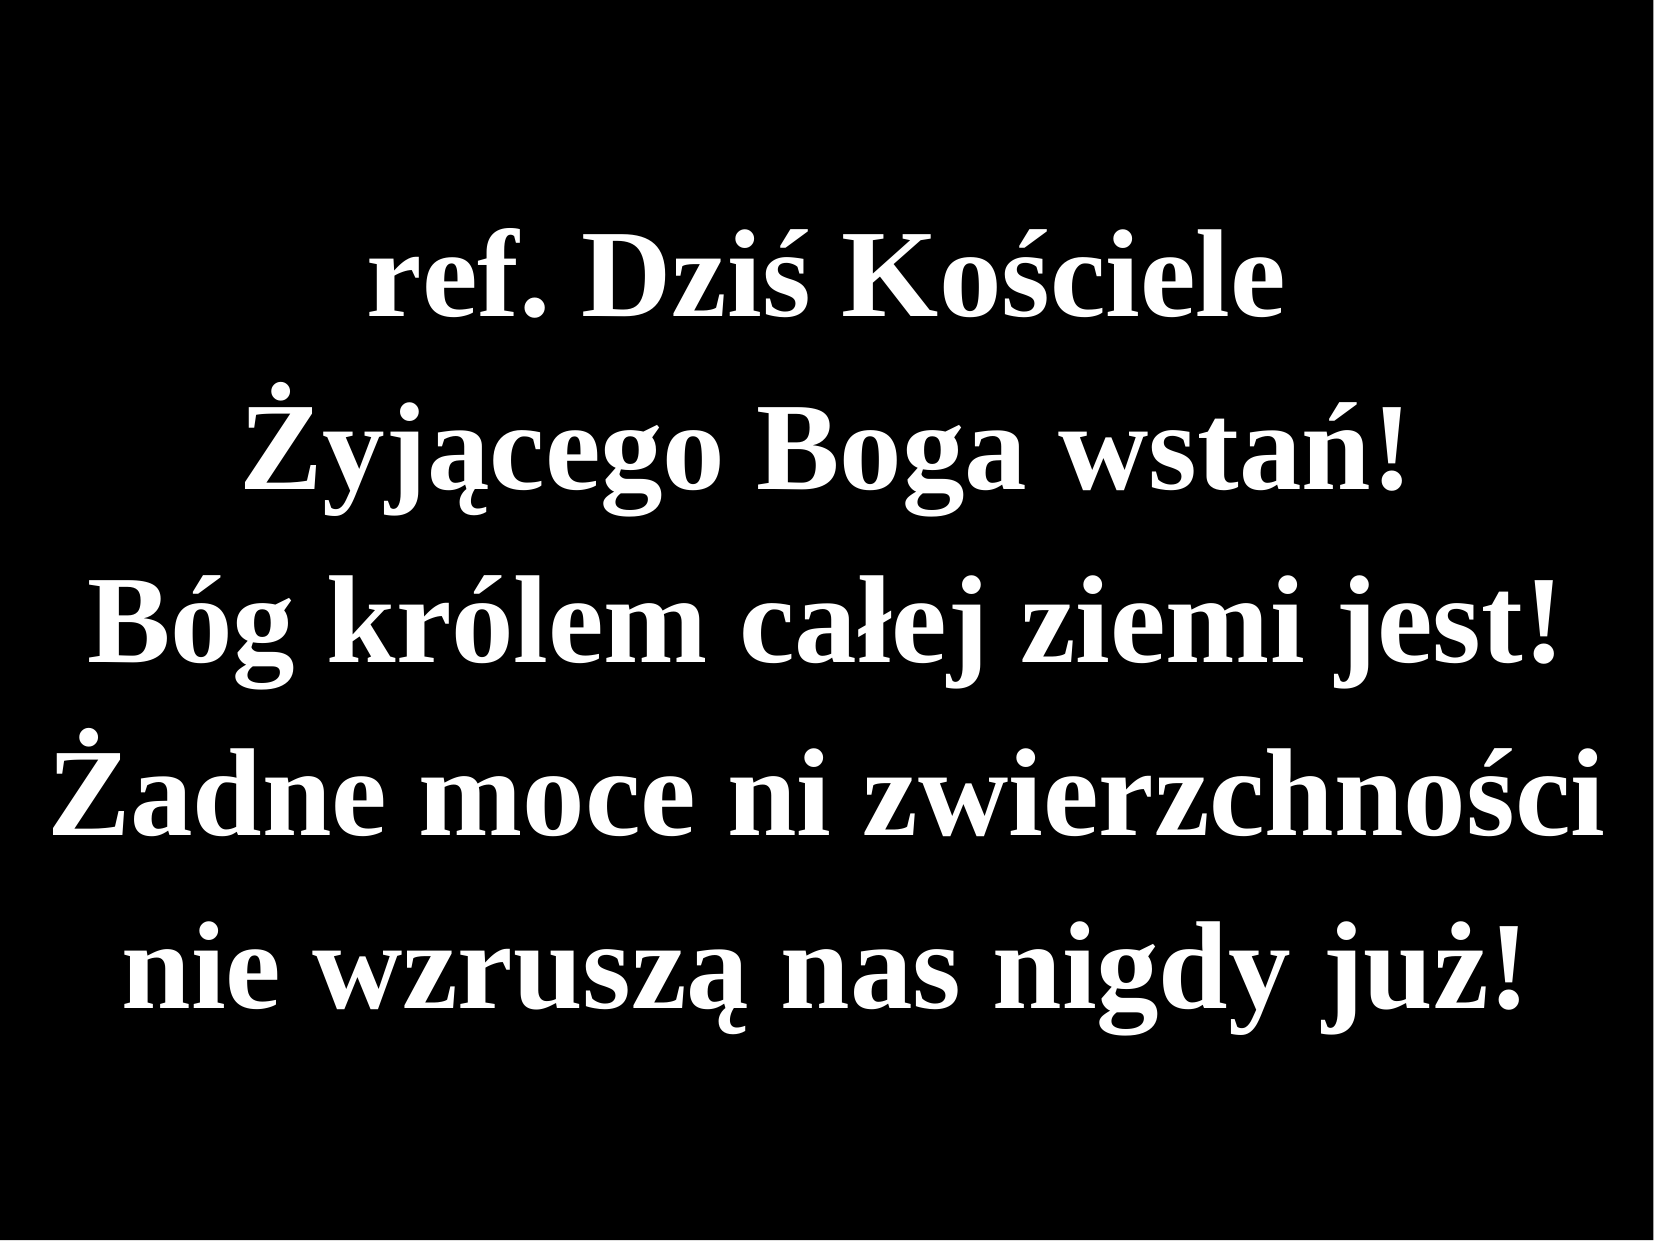

# ref. Dziś Kościele ppp Żyjącego Boga wstań! ppp Bóg królem całej ziemi jest! ppp Żadne moce ni zwierzchności ppp nie wzruszą nas nigdy już!